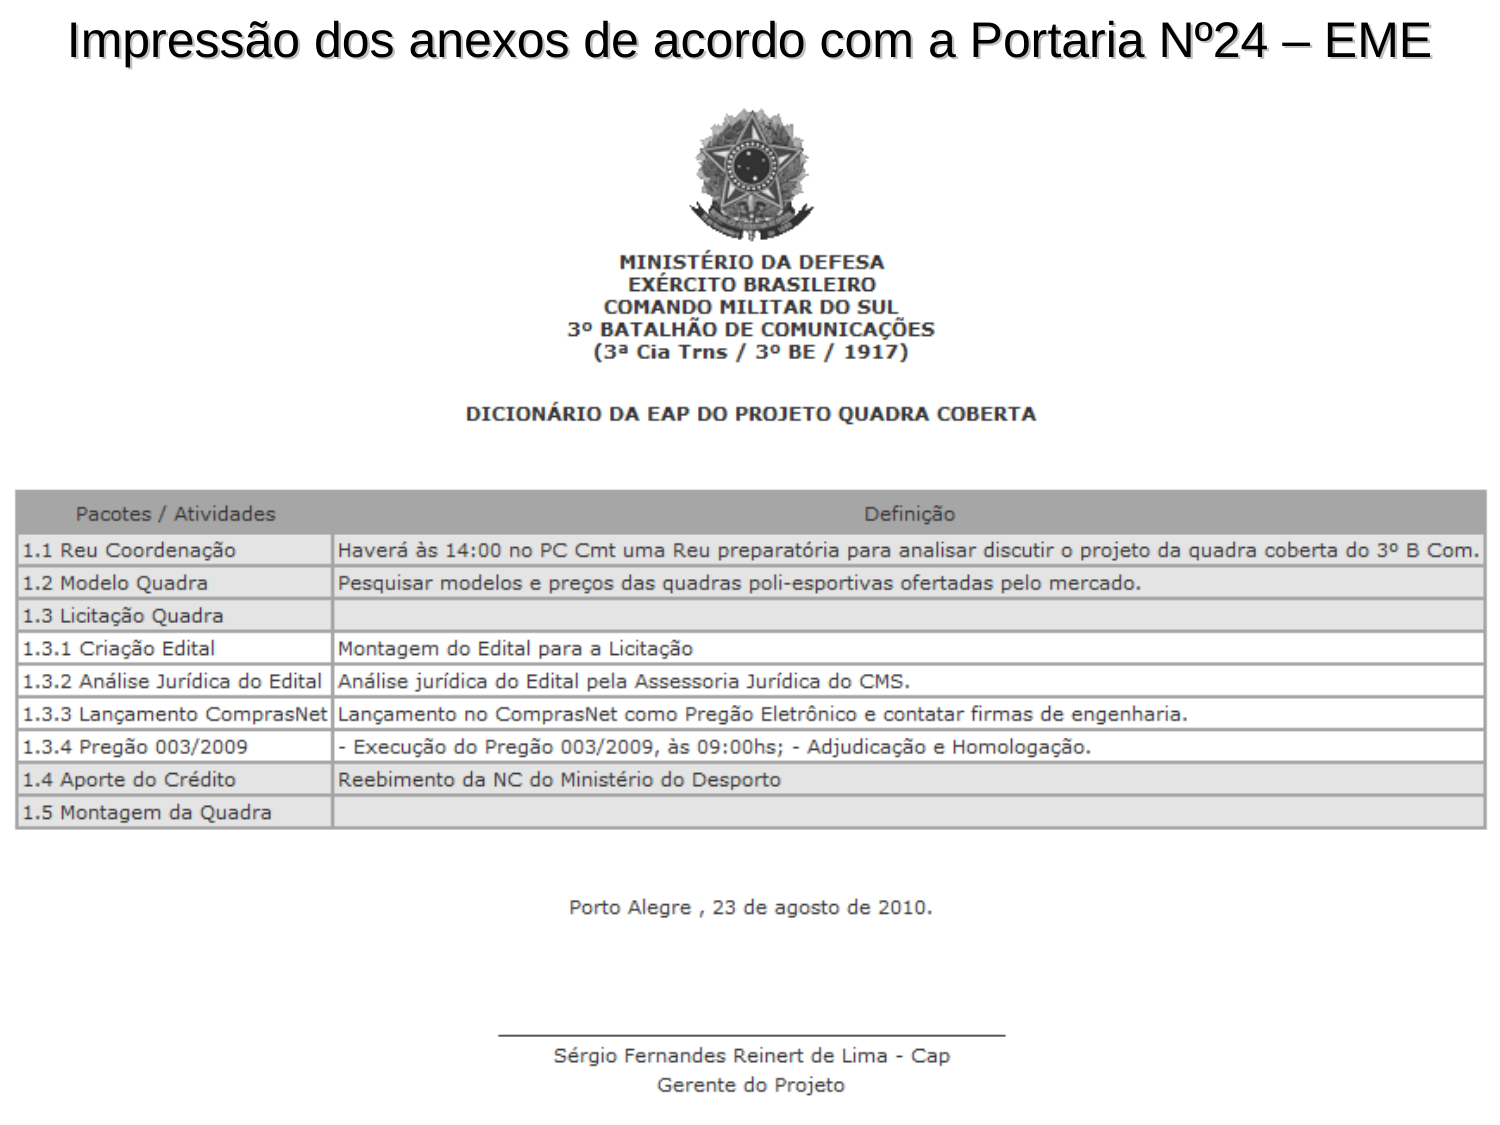

Impressão dos anexos de acordo com a Portaria Nº24 – EME